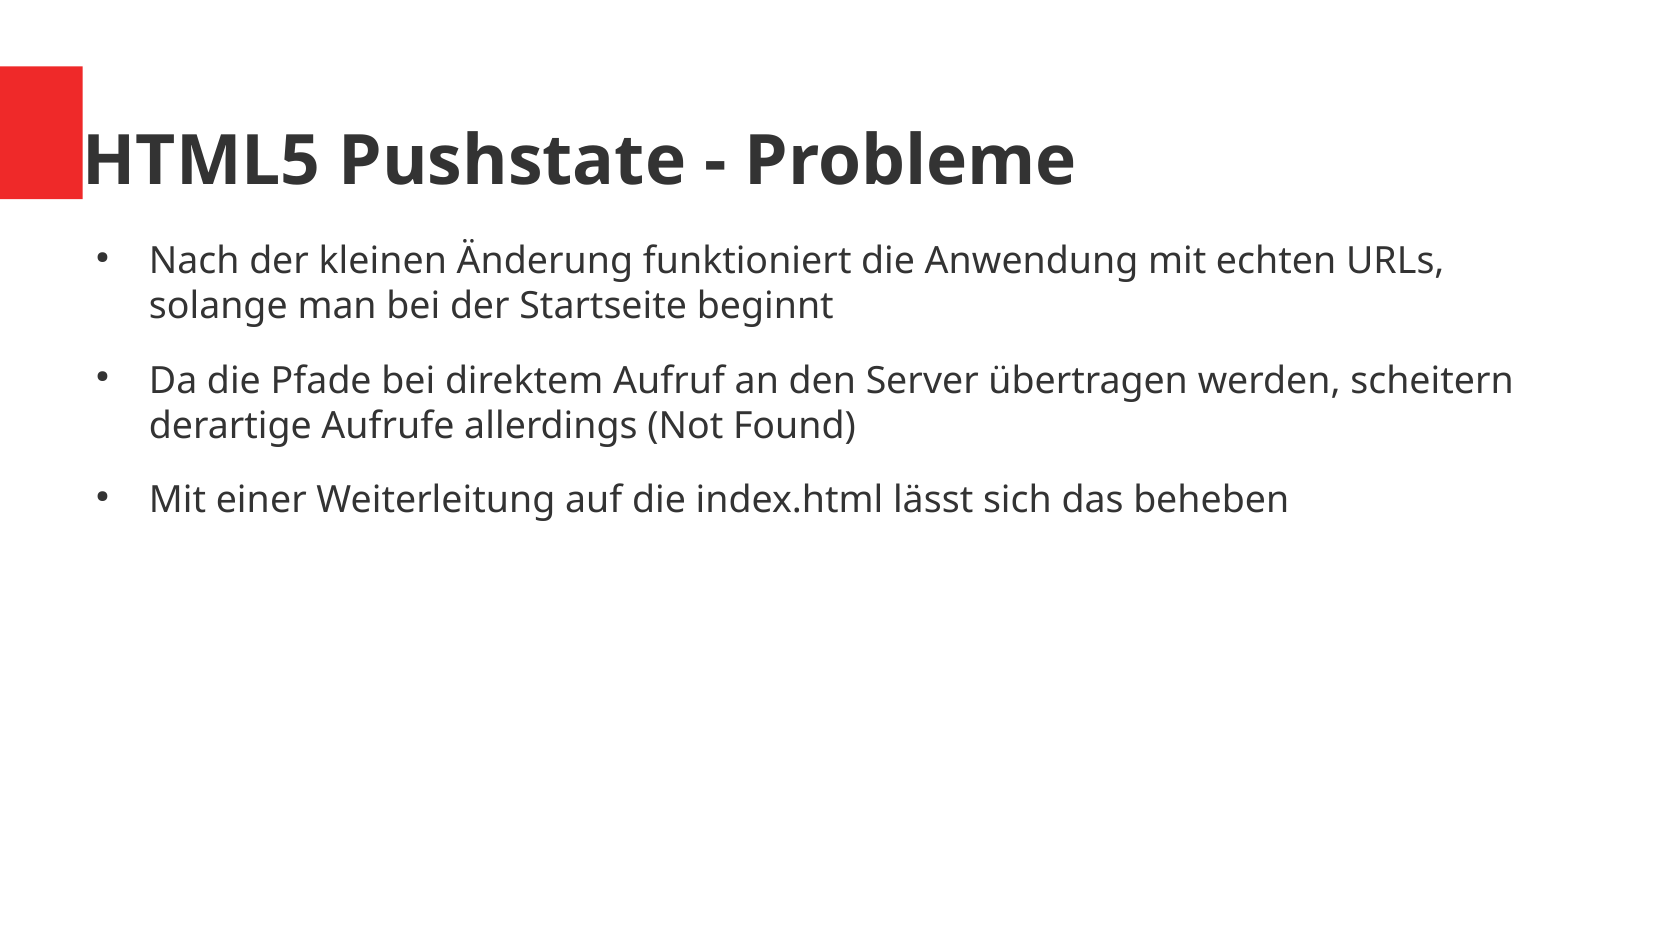

# HTML5 Pushstate - Probleme
Nach der kleinen Änderung funktioniert die Anwendung mit echten URLs, solange man bei der Startseite beginnt
Da die Pfade bei direktem Aufruf an den Server übertragen werden, scheitern derartige Aufrufe allerdings (Not Found)
Mit einer Weiterleitung auf die index.html lässt sich das beheben